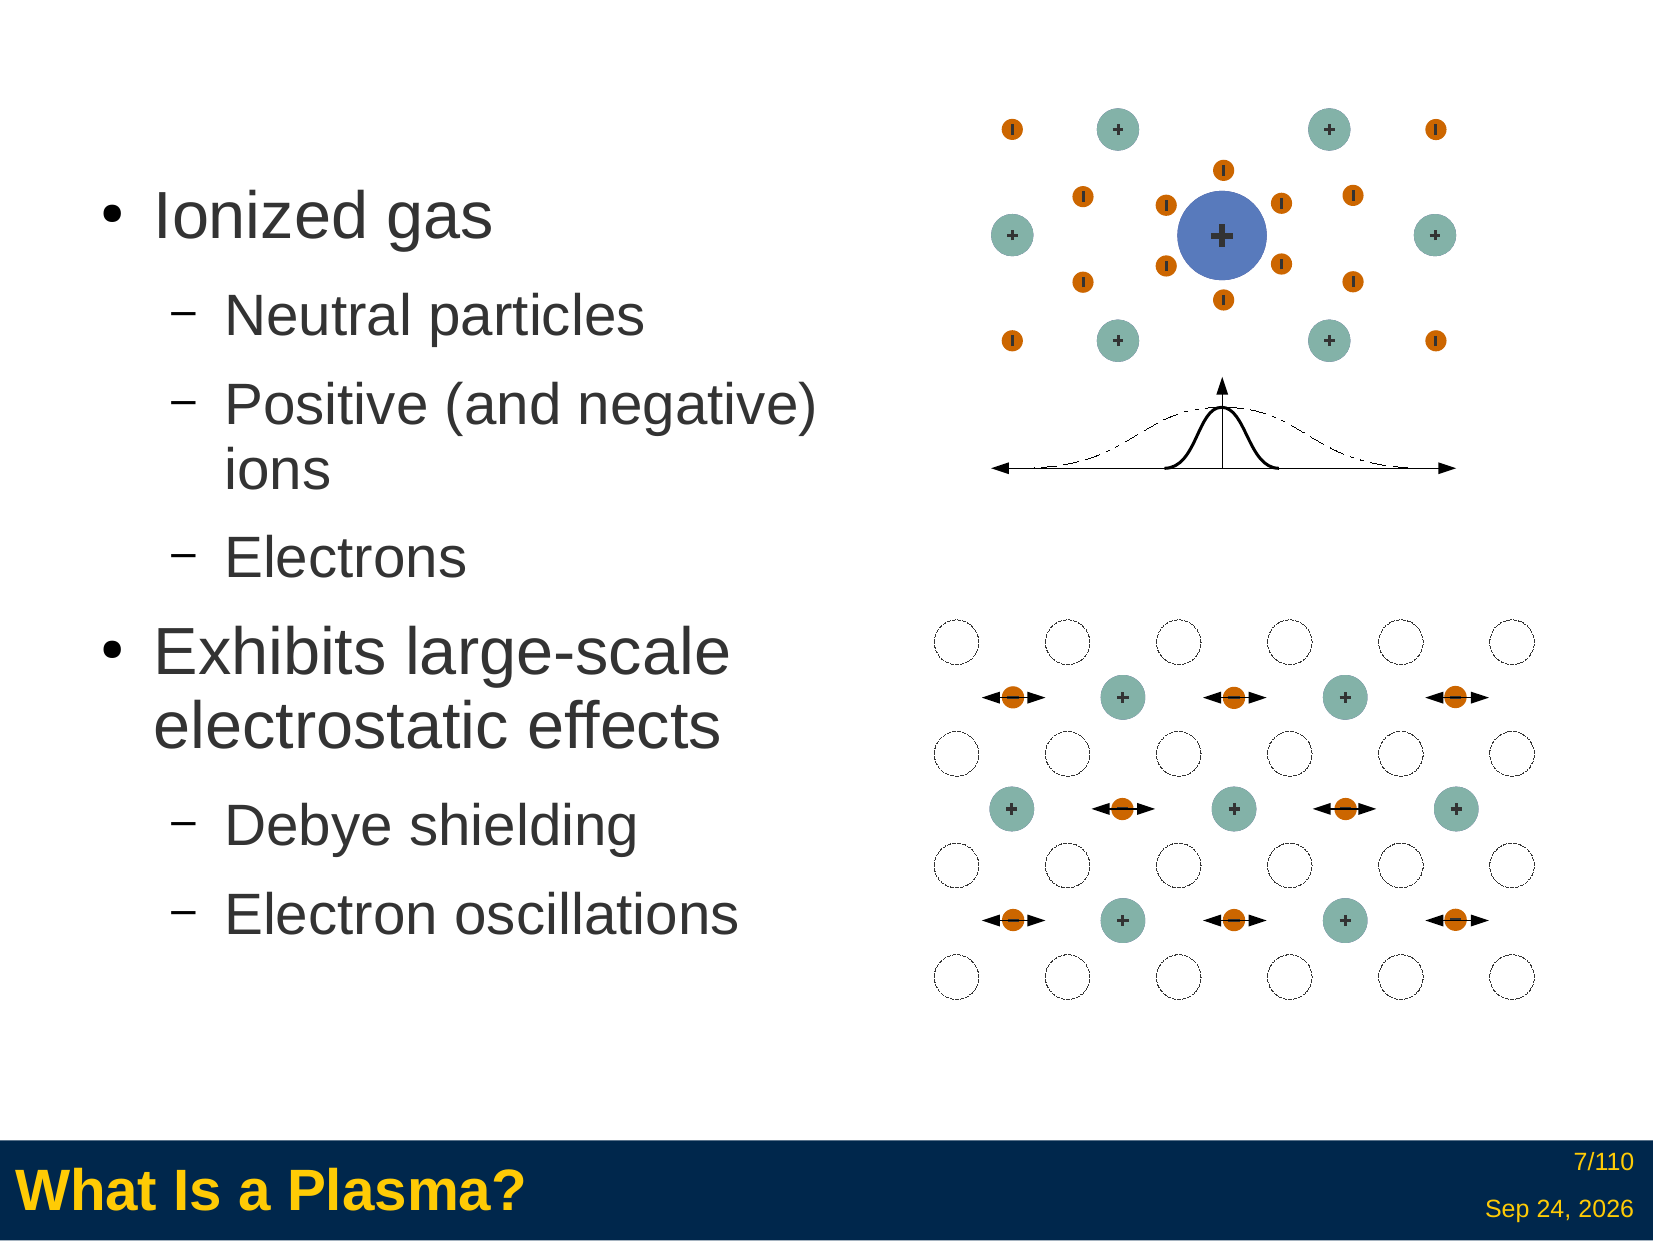

Ionized gas
Neutral particles
Positive (and negative) ions
Electrons
Exhibits large-scale electrostatic effects
Debye shielding
Electron oscillations
# What Is a Plasma?
7